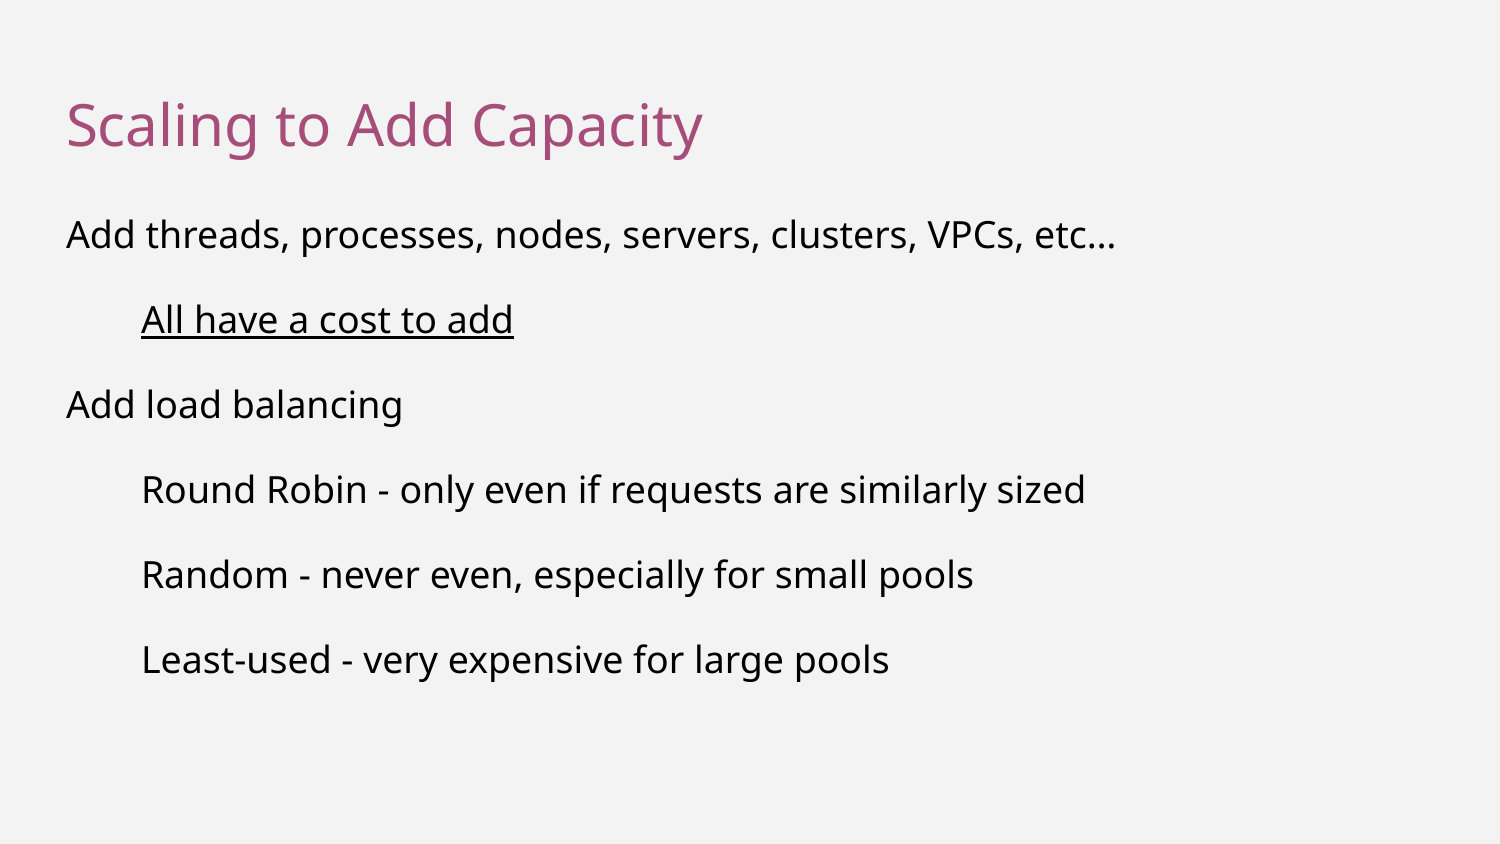

# Scaling to Add Capacity
Add threads, processes, nodes, servers, clusters, VPCs, etc…
	All have a cost to add
Add load balancing
	Round Robin - only even if requests are similarly sized
	Random - never even, especially for small pools
	Least-used - very expensive for large pools